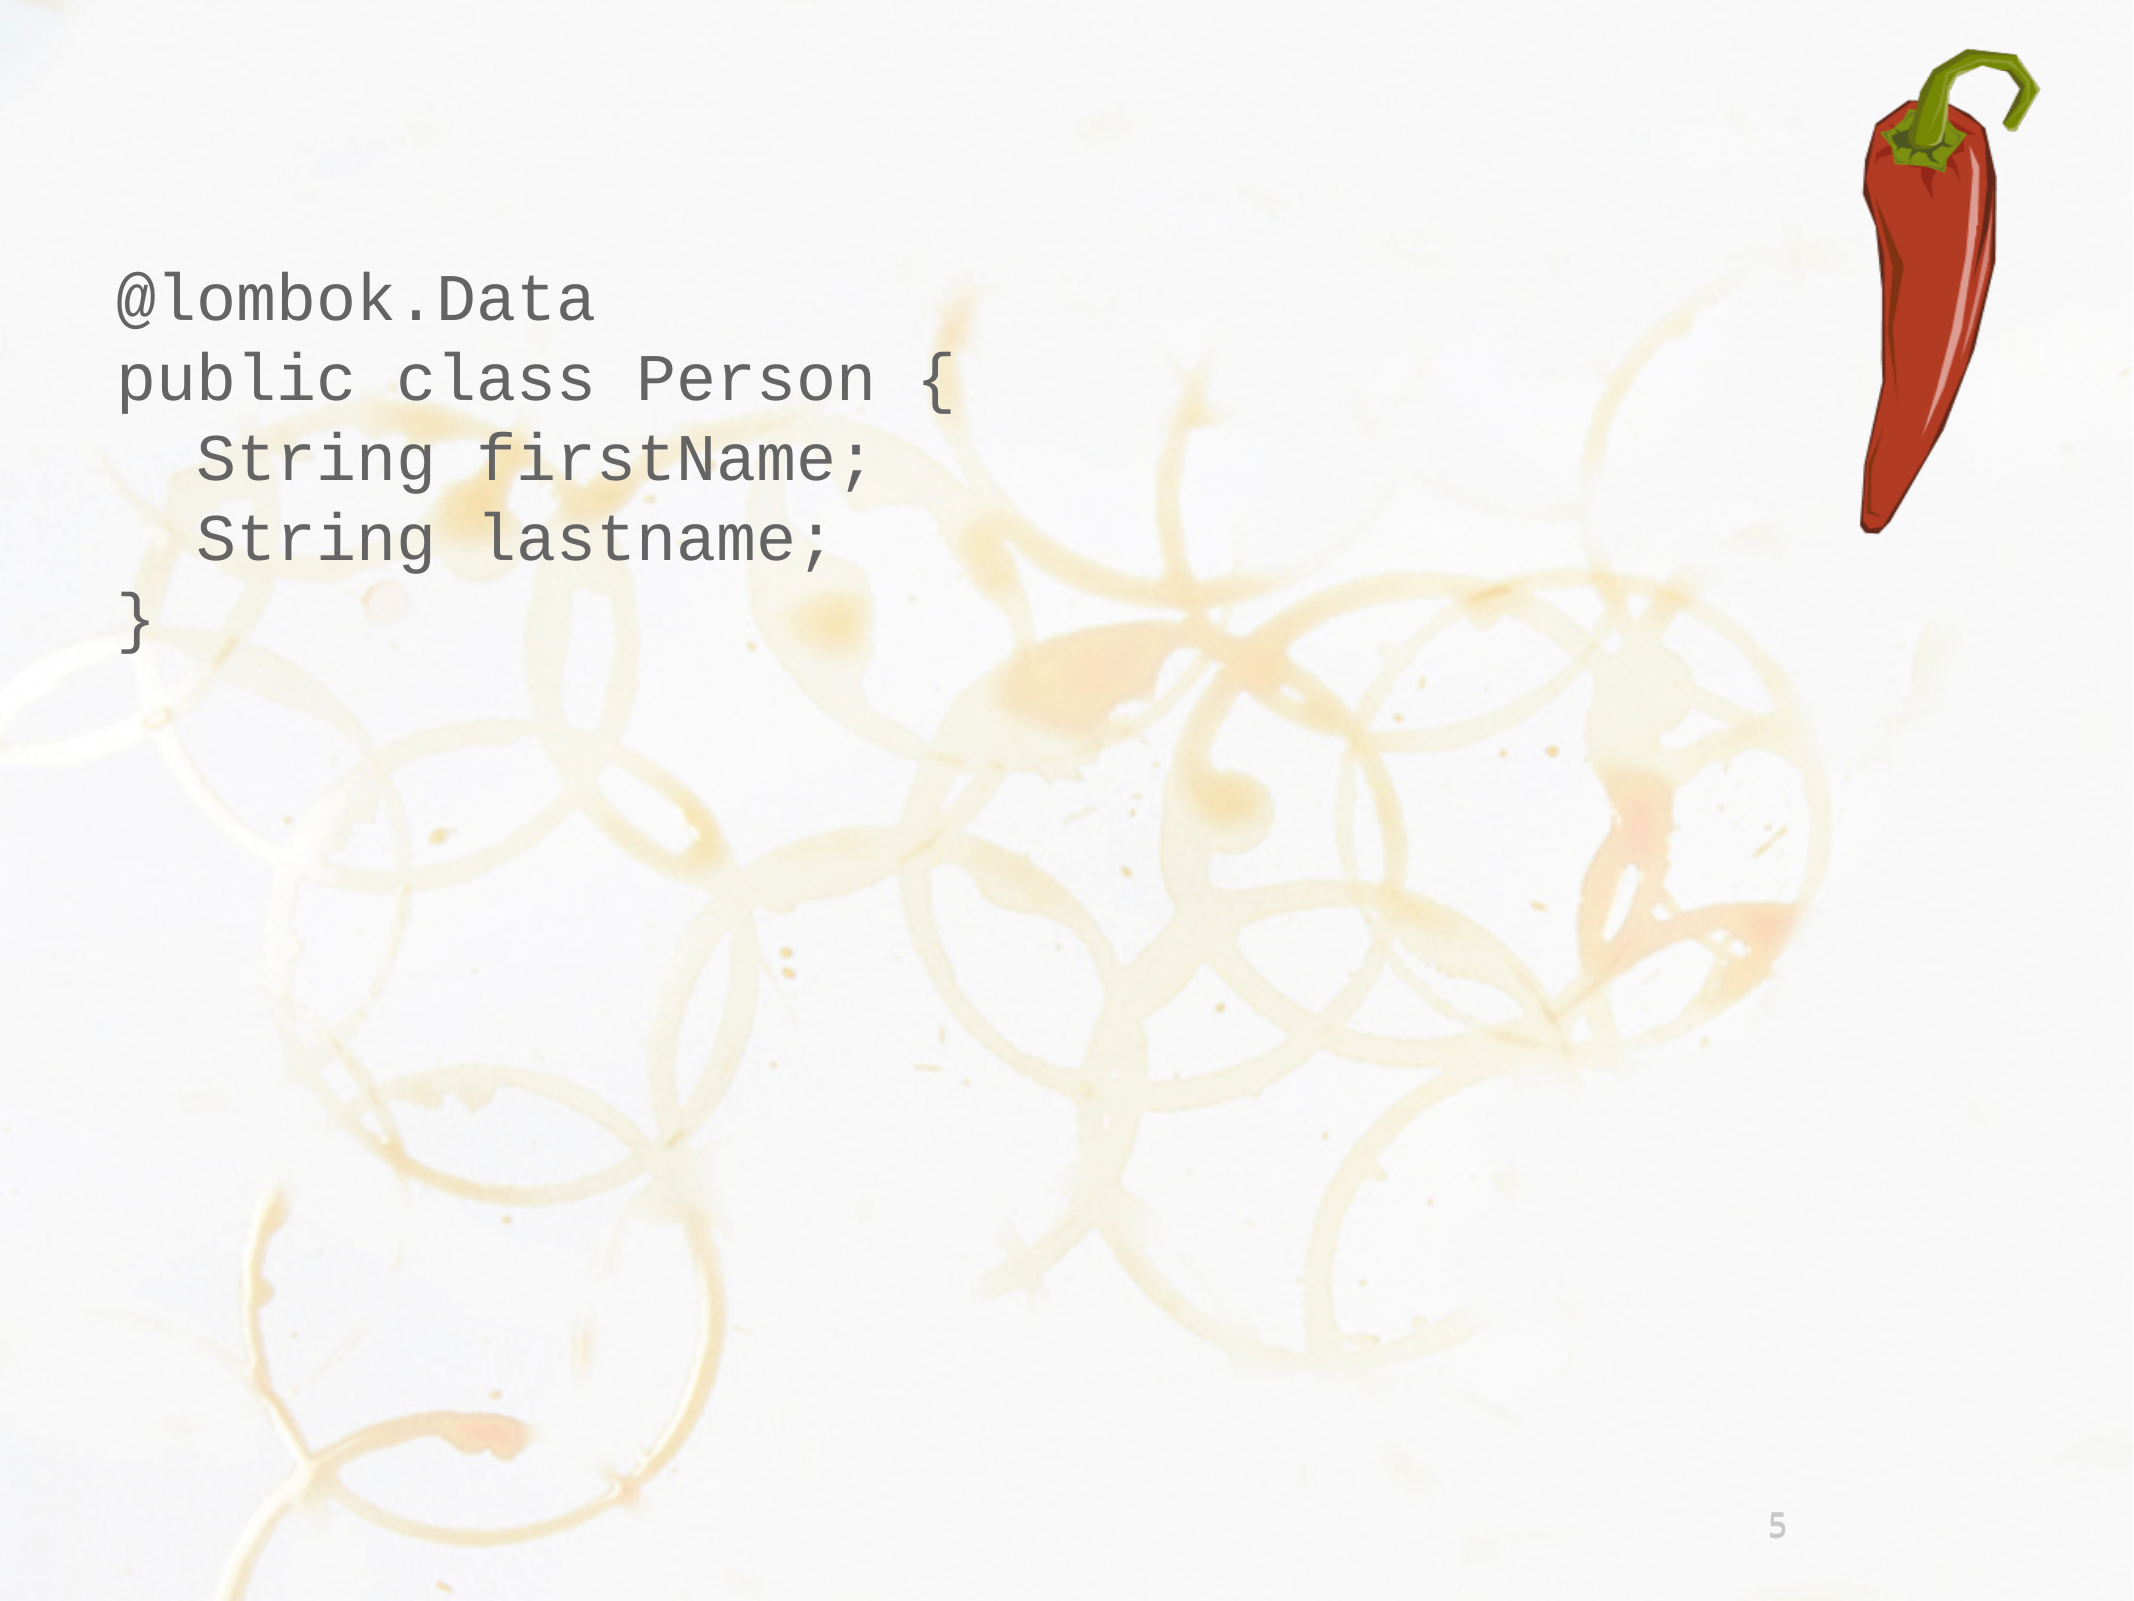

# @lombok.Data public class Person { String firstName; String lastname; }
5